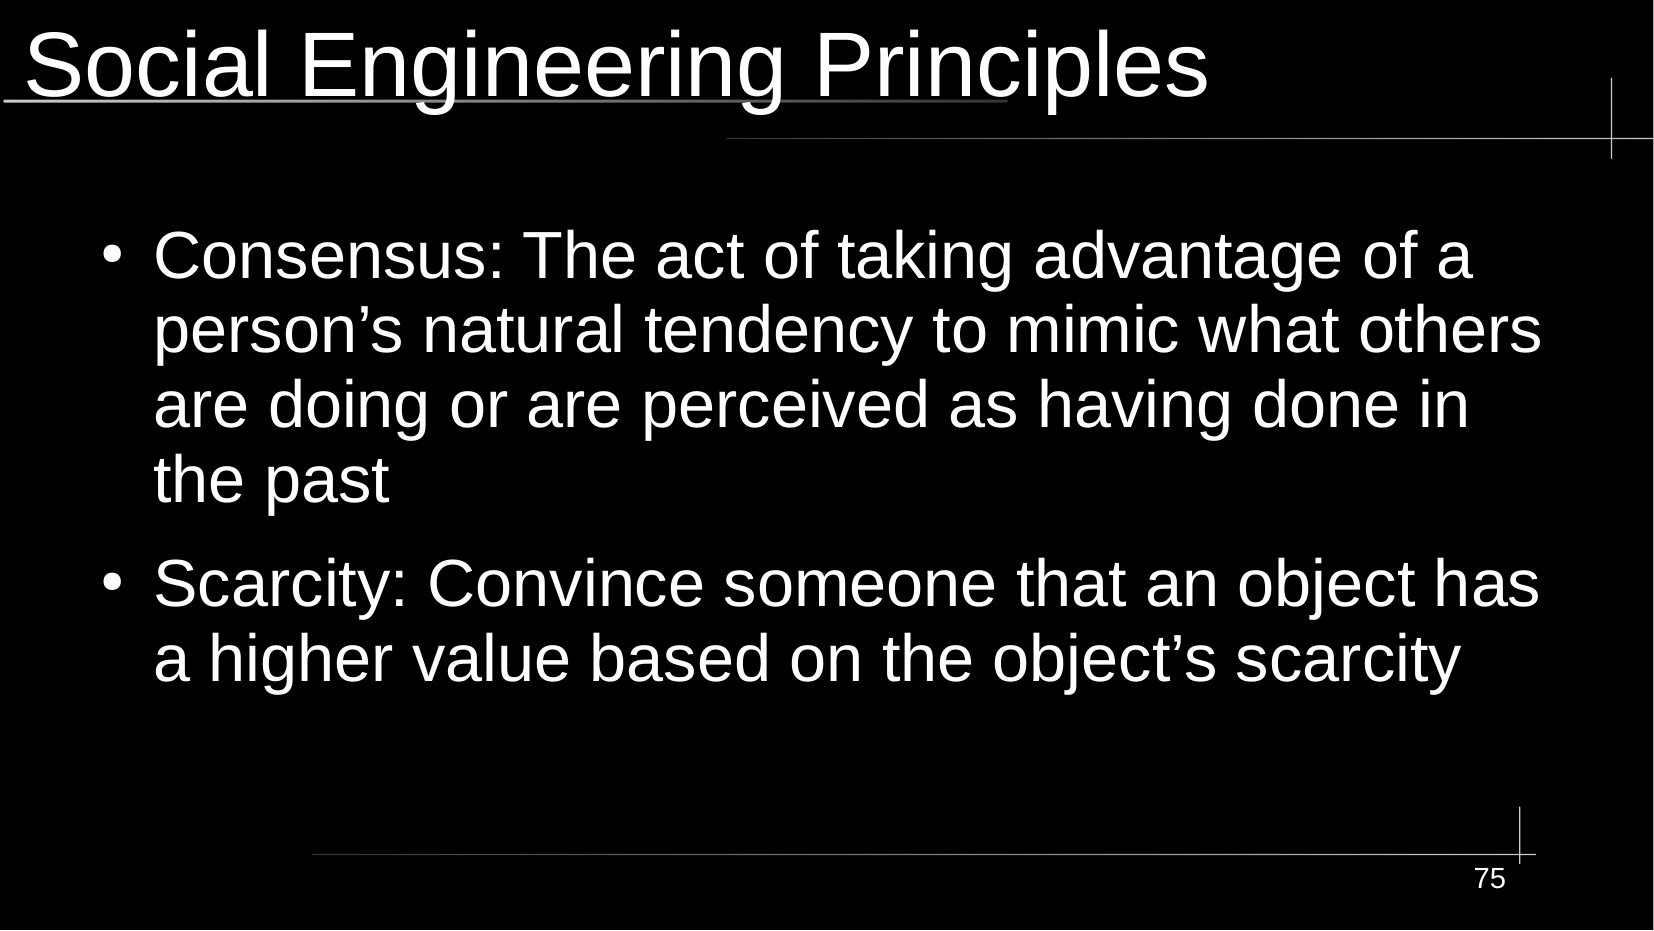

# Social Engineering Principles
Consensus: The act of taking advantage of a person’s natural tendency to mimic what others are doing or are perceived as having done in the past
Scarcity: Convince someone that an object has a higher value based on the object’s scarcity
75